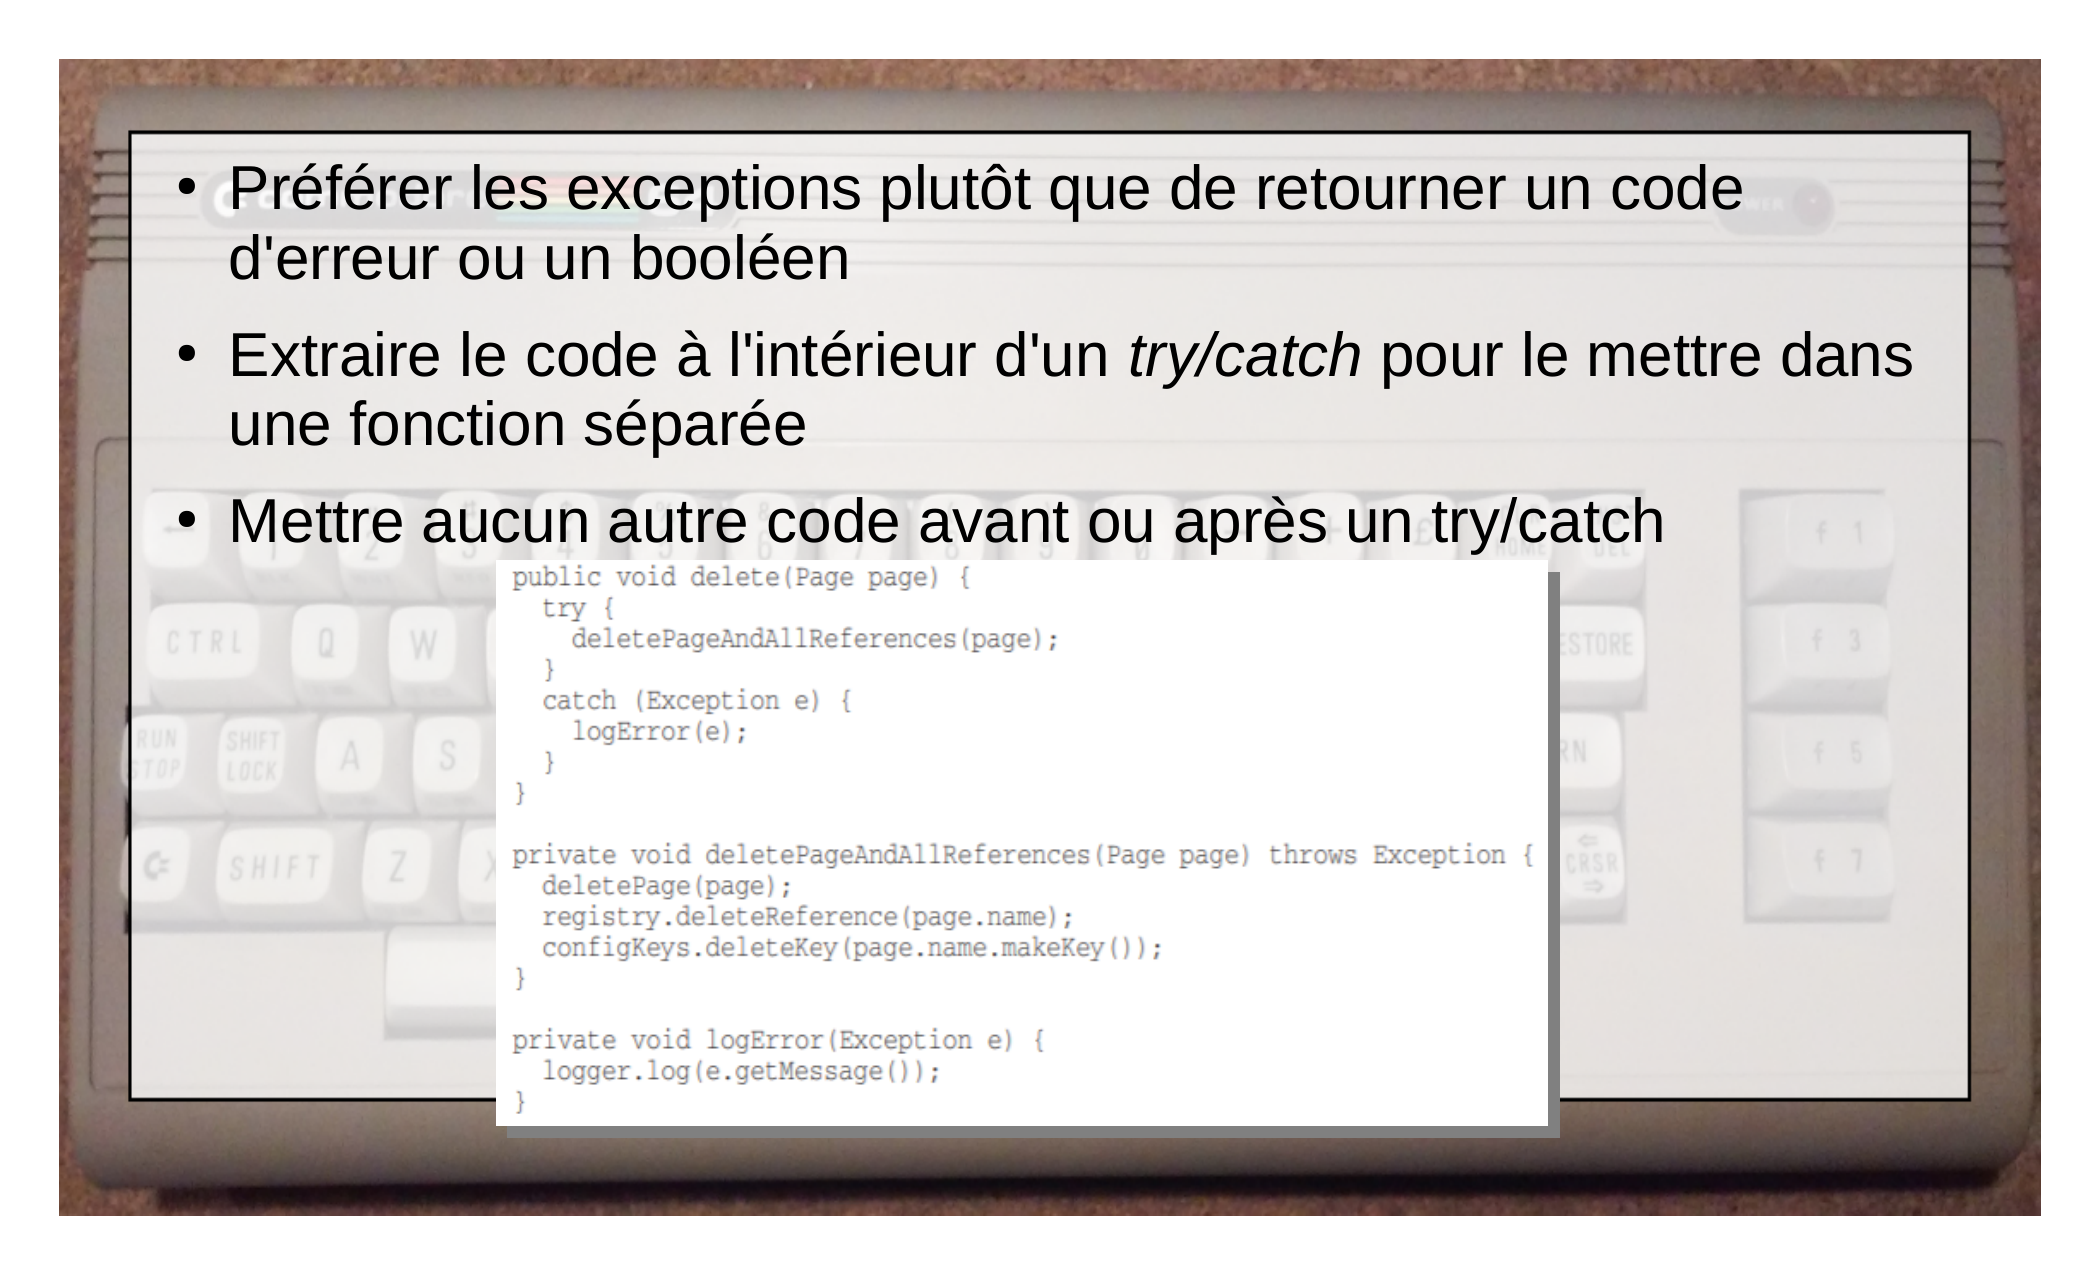

# Préférer les exceptions plutôt que de retourner un code d'erreur ou un booléen
Extraire le code à l'intérieur d'un try/catch pour le mettre dans une fonction séparée
Mettre aucun autre code avant ou après un try/catch